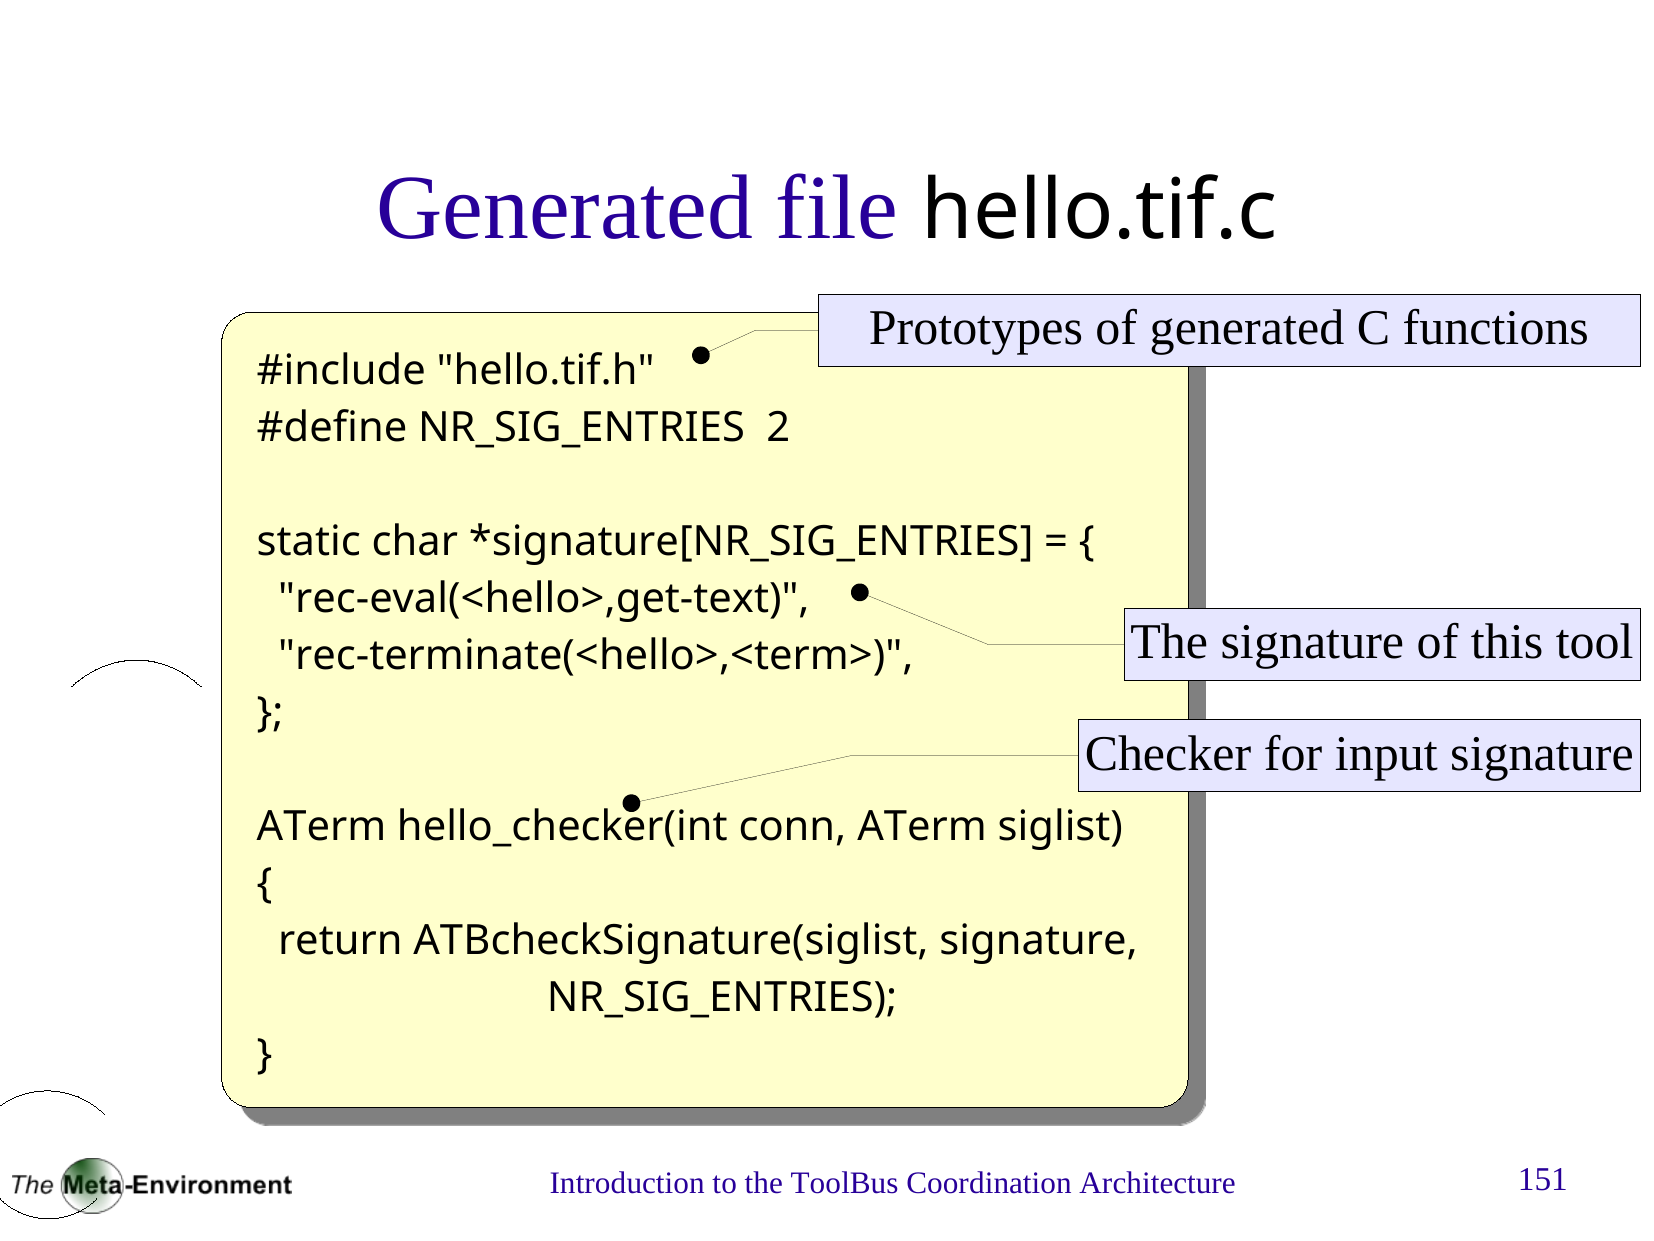

# Generated file hello.tif.c
#include "hello.tif.h"
#define NR_SIG_ENTRIES 2
static char *signature[NR_SIG_ENTRIES] = {
 "rec-eval(<hello>,get-text)",
 "rec-terminate(<hello>,<term>)",
};
ATerm hello_checker(int conn, ATerm siglist)
{
 return ATBcheckSignature(siglist, signature,
 NR_SIG_ENTRIES);
}